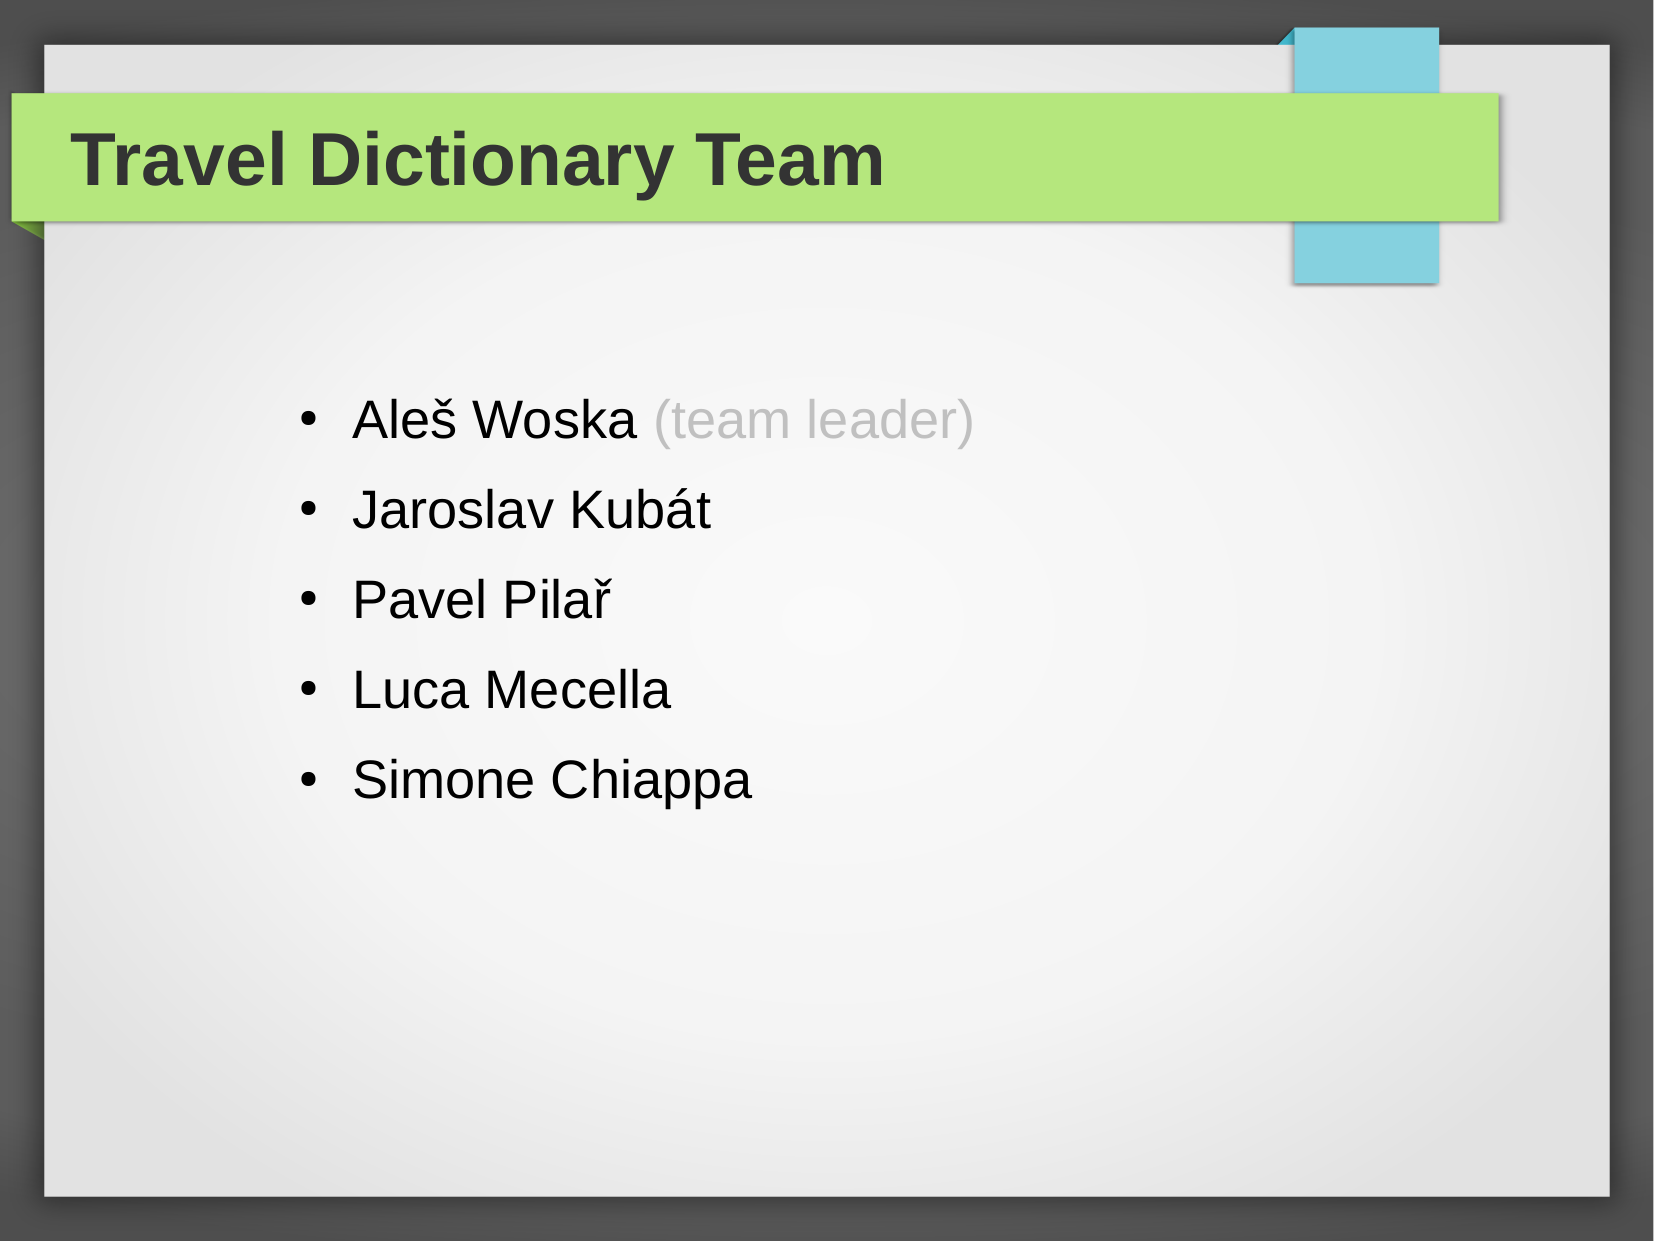

# Travel Dictionary Team
Aleš Woska (team leader)
Jaroslav Kubát
Pavel Pilař
Luca Mecella
Simone Chiappa